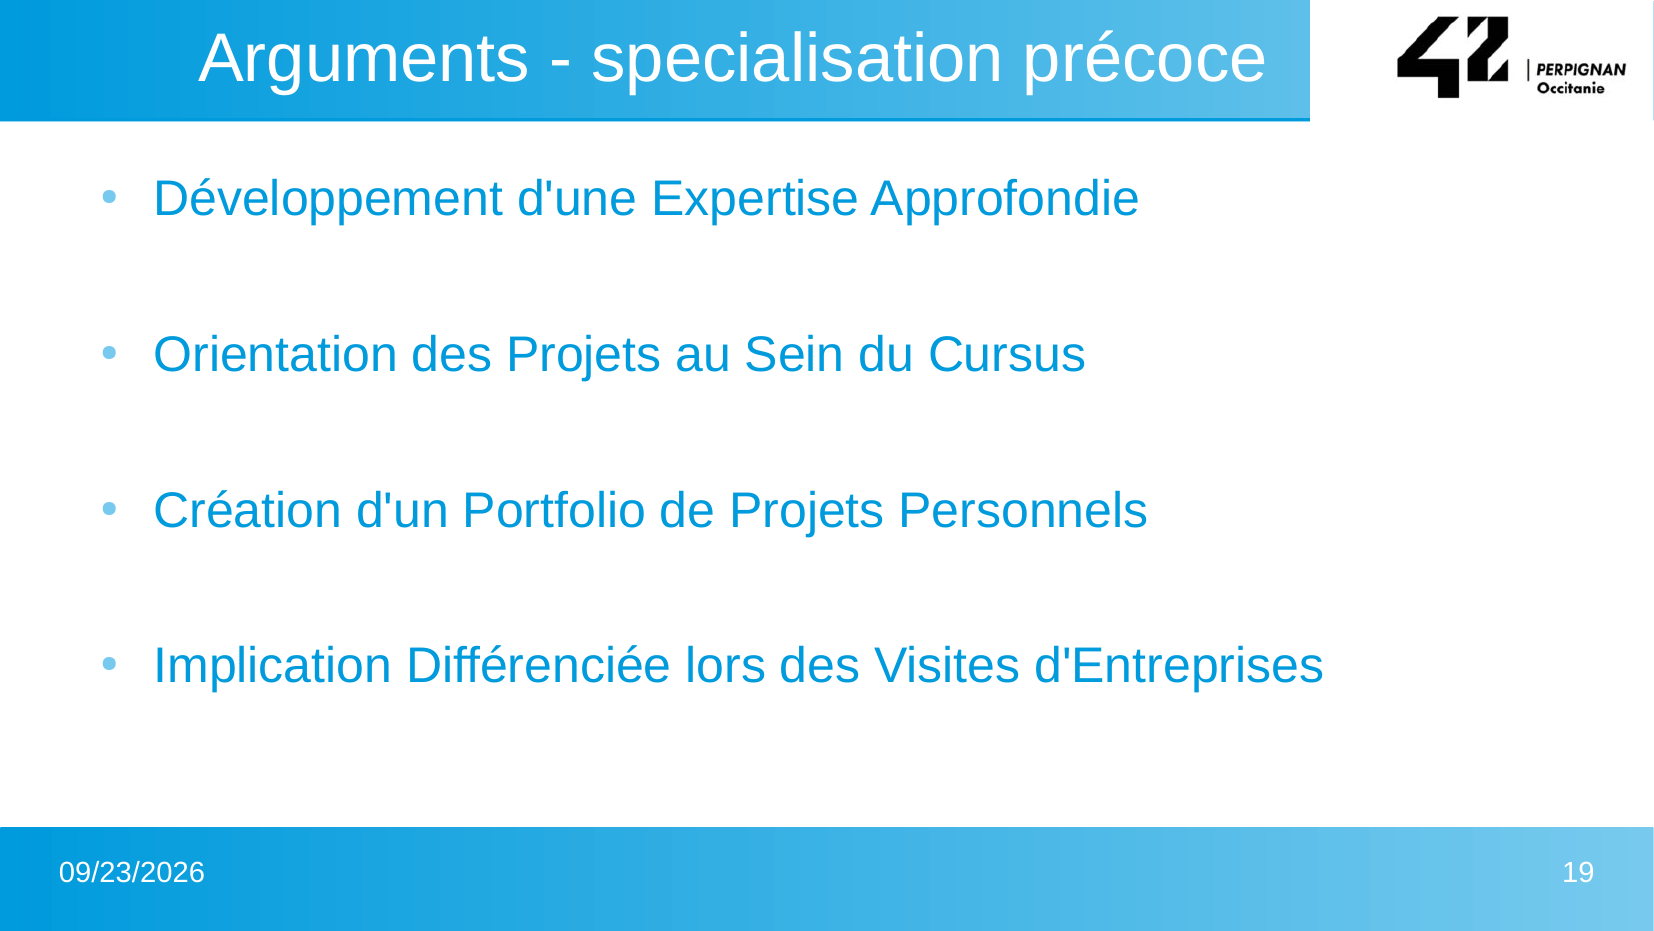

# Arguments - specialisation précoce
Développement d'une Expertise Approfondie
Orientation des Projets au Sein du Cursus
Création d'un Portfolio de Projets Personnels
Implication Différenciée lors des Visites d'Entreprises
19